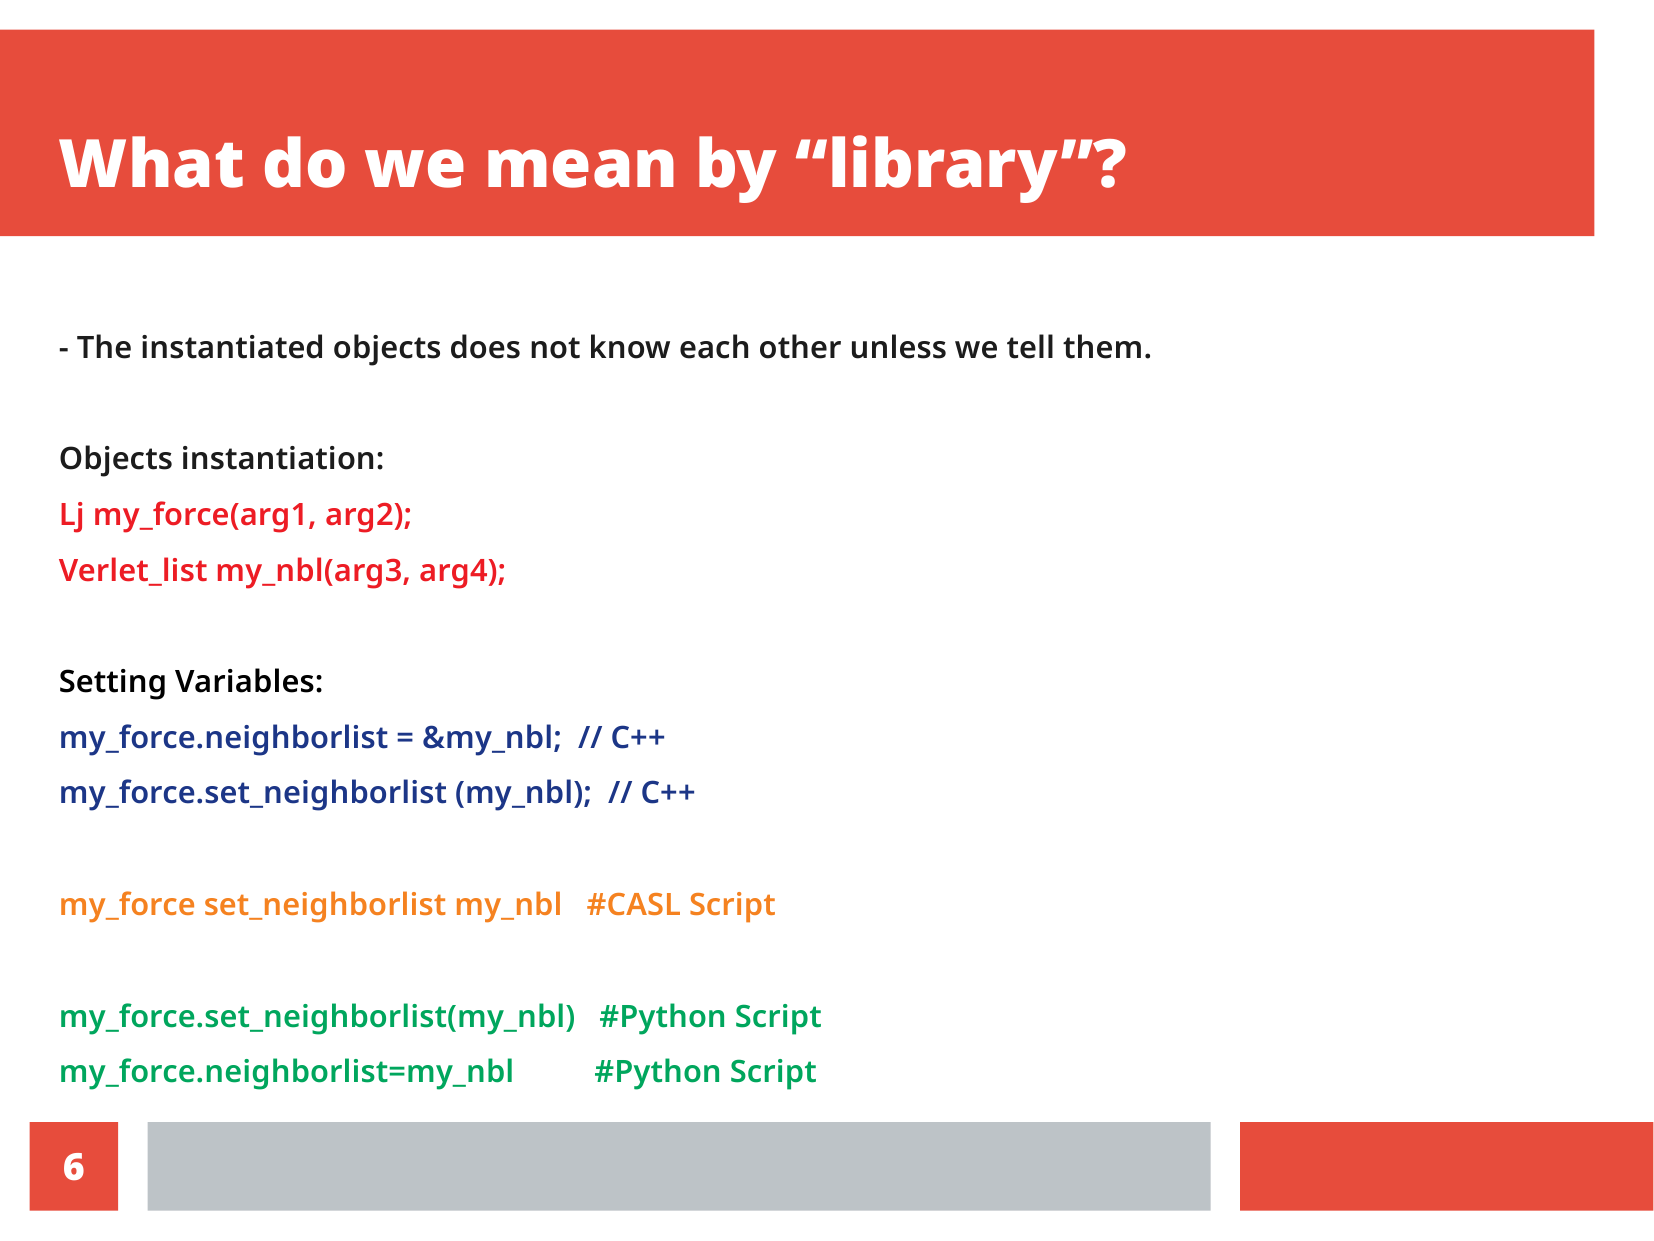

# What do we mean by “library”?
- The instantiated objects does not know each other unless we tell them.
Objects instantiation:
Lj my_force(arg1, arg2);
Verlet_list my_nbl(arg3, arg4);
Setting Variables:
my_force.neighborlist = &my_nbl; // C++
my_force.set_neighborlist (my_nbl); // C++
my_force set_neighborlist my_nbl #CASL Script
my_force.set_neighborlist(my_nbl) #Python Script
my_force.neighborlist=my_nbl #Python Script
6